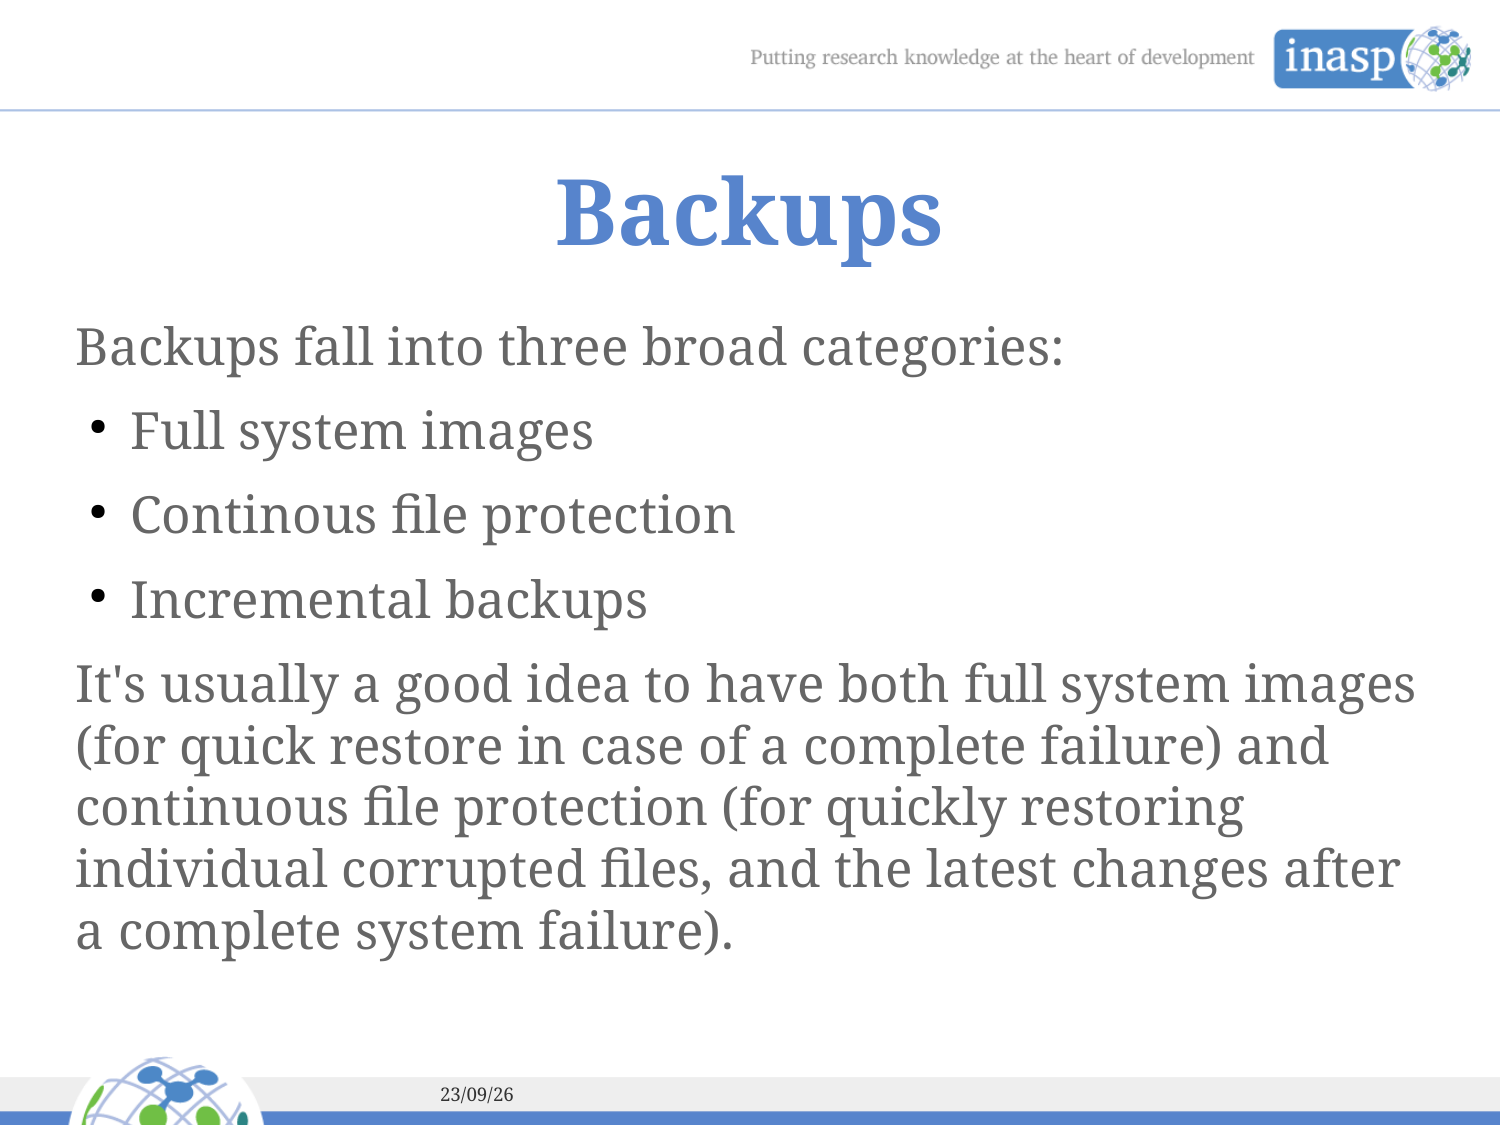

# Backups
Backups fall into three broad categories:
Full system images
Continous file protection
Incremental backups
It's usually a good idea to have both full system images (for quick restore in case of a complete failure) and continuous file protection (for quickly restoring individual corrupted files, and the latest changes after a complete system failure).